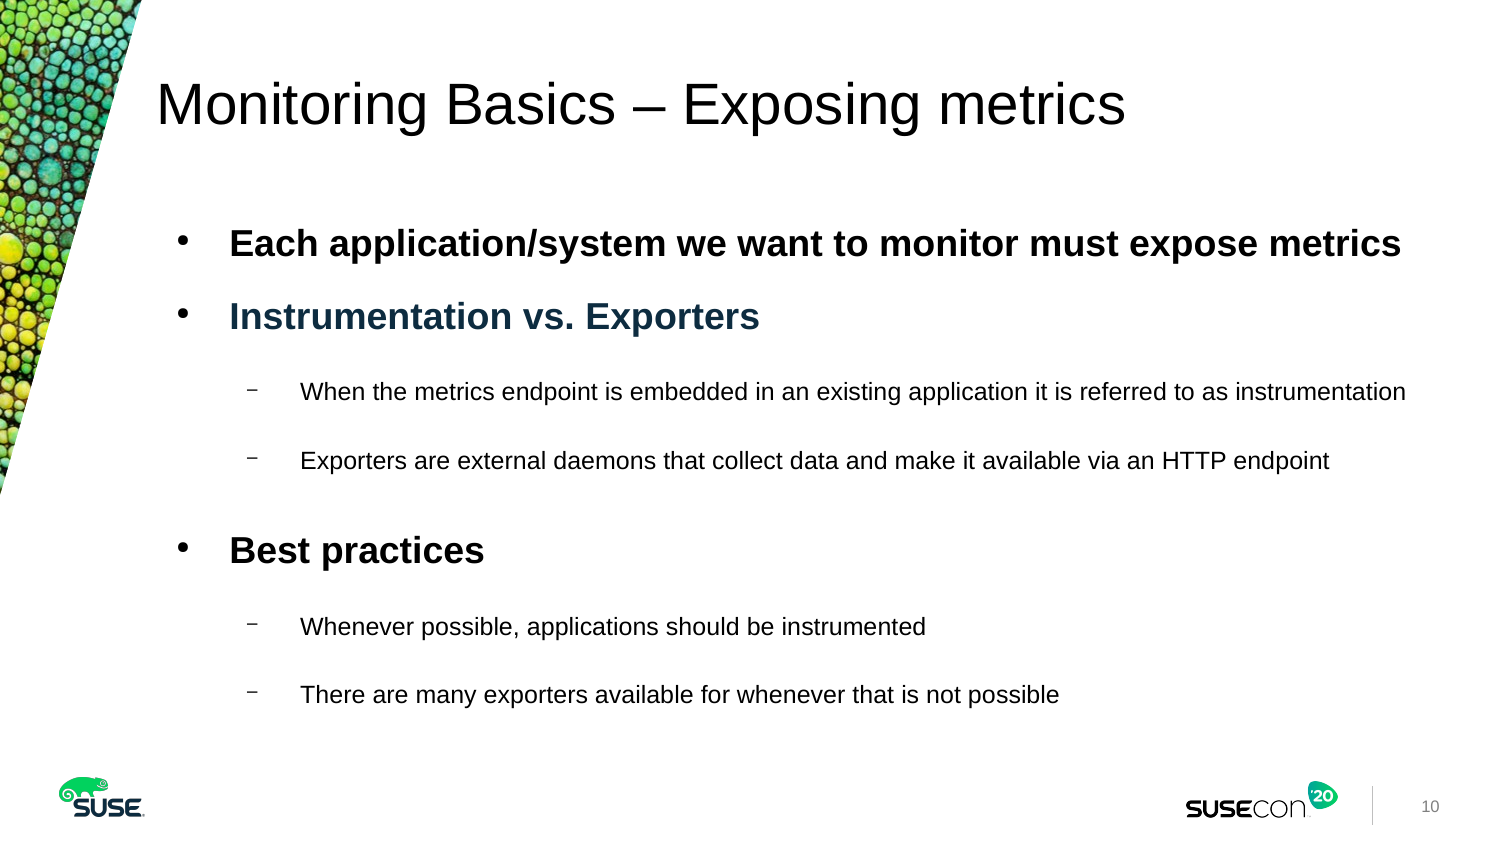

# Monitoring Basics – Exposing metrics
Each application/system we want to monitor must expose metrics
Instrumentation vs. Exporters
When the metrics endpoint is embedded in an existing application it is referred to as instrumentation
Exporters are external daemons that collect data and make it available via an HTTP endpoint
Best practices
Whenever possible, applications should be instrumented
There are many exporters available for whenever that is not possible